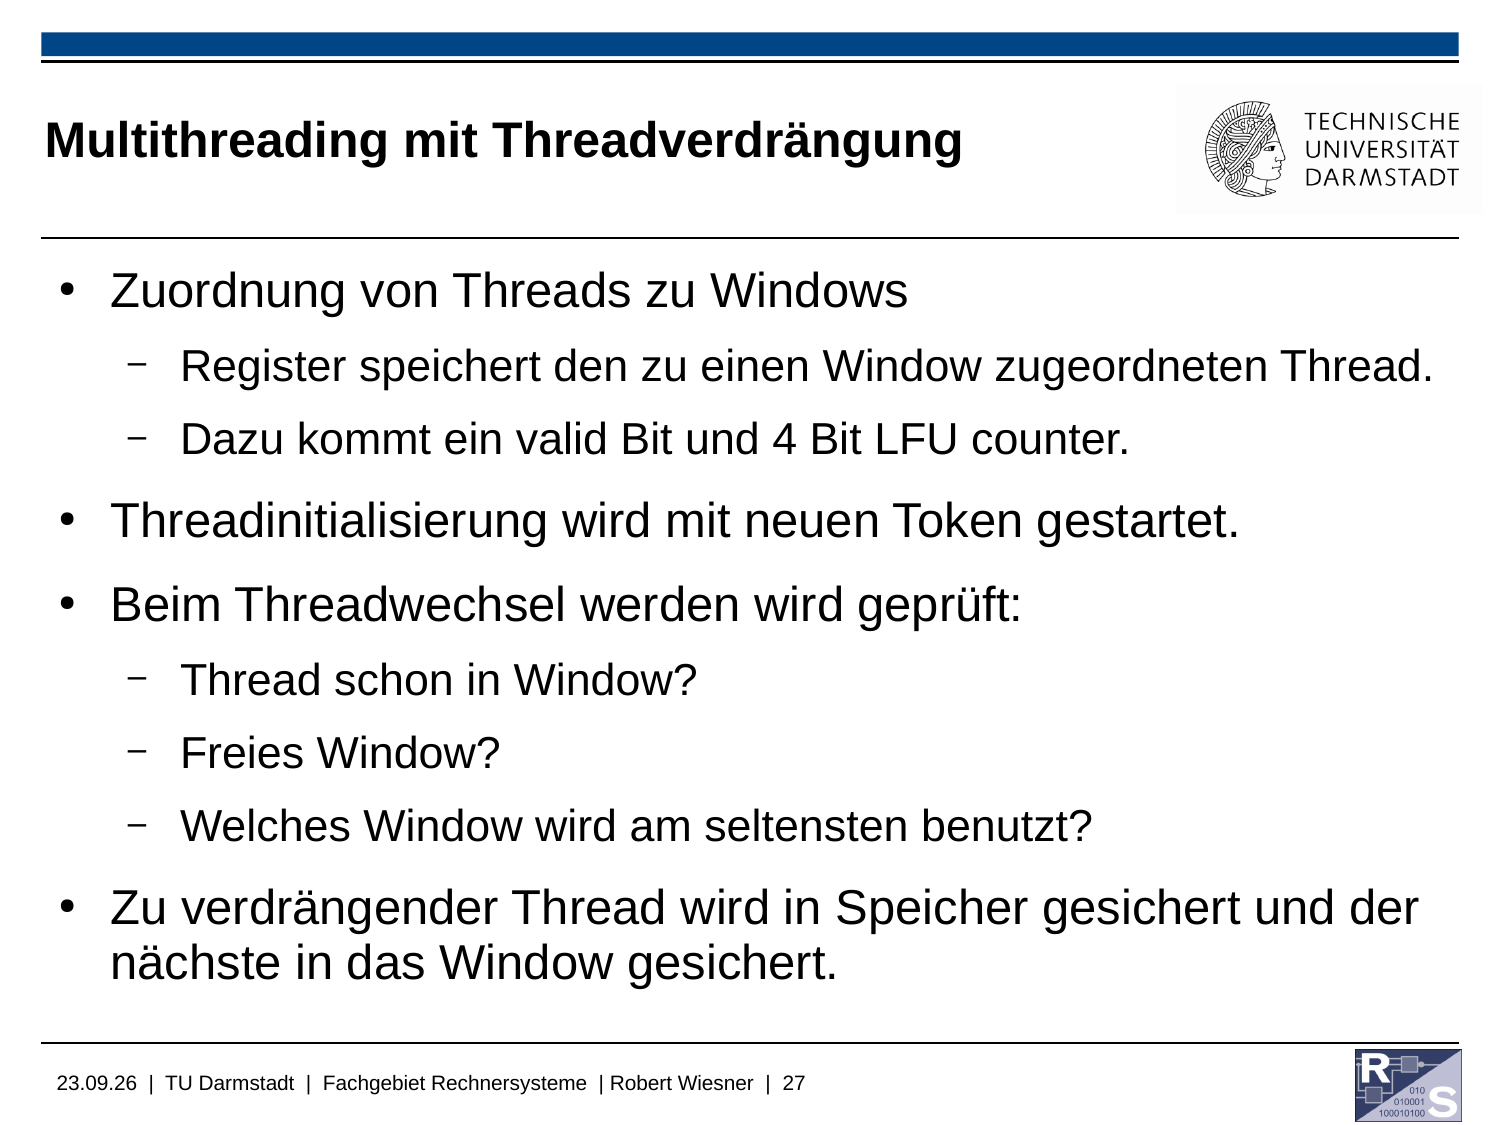

# Multithreading mit Threadverdrängung
Zuordnung von Threads zu Windows
Register speichert den zu einen Window zugeordneten Thread.
Dazu kommt ein valid Bit und 4 Bit LFU counter.
Threadinitialisierung wird mit neuen Token gestartet.
Beim Threadwechsel werden wird geprüft:
Thread schon in Window?
Freies Window?
Welches Window wird am seltensten benutzt?
Zu verdrängender Thread wird in Speicher gesichert und der nächste in das Window gesichert.